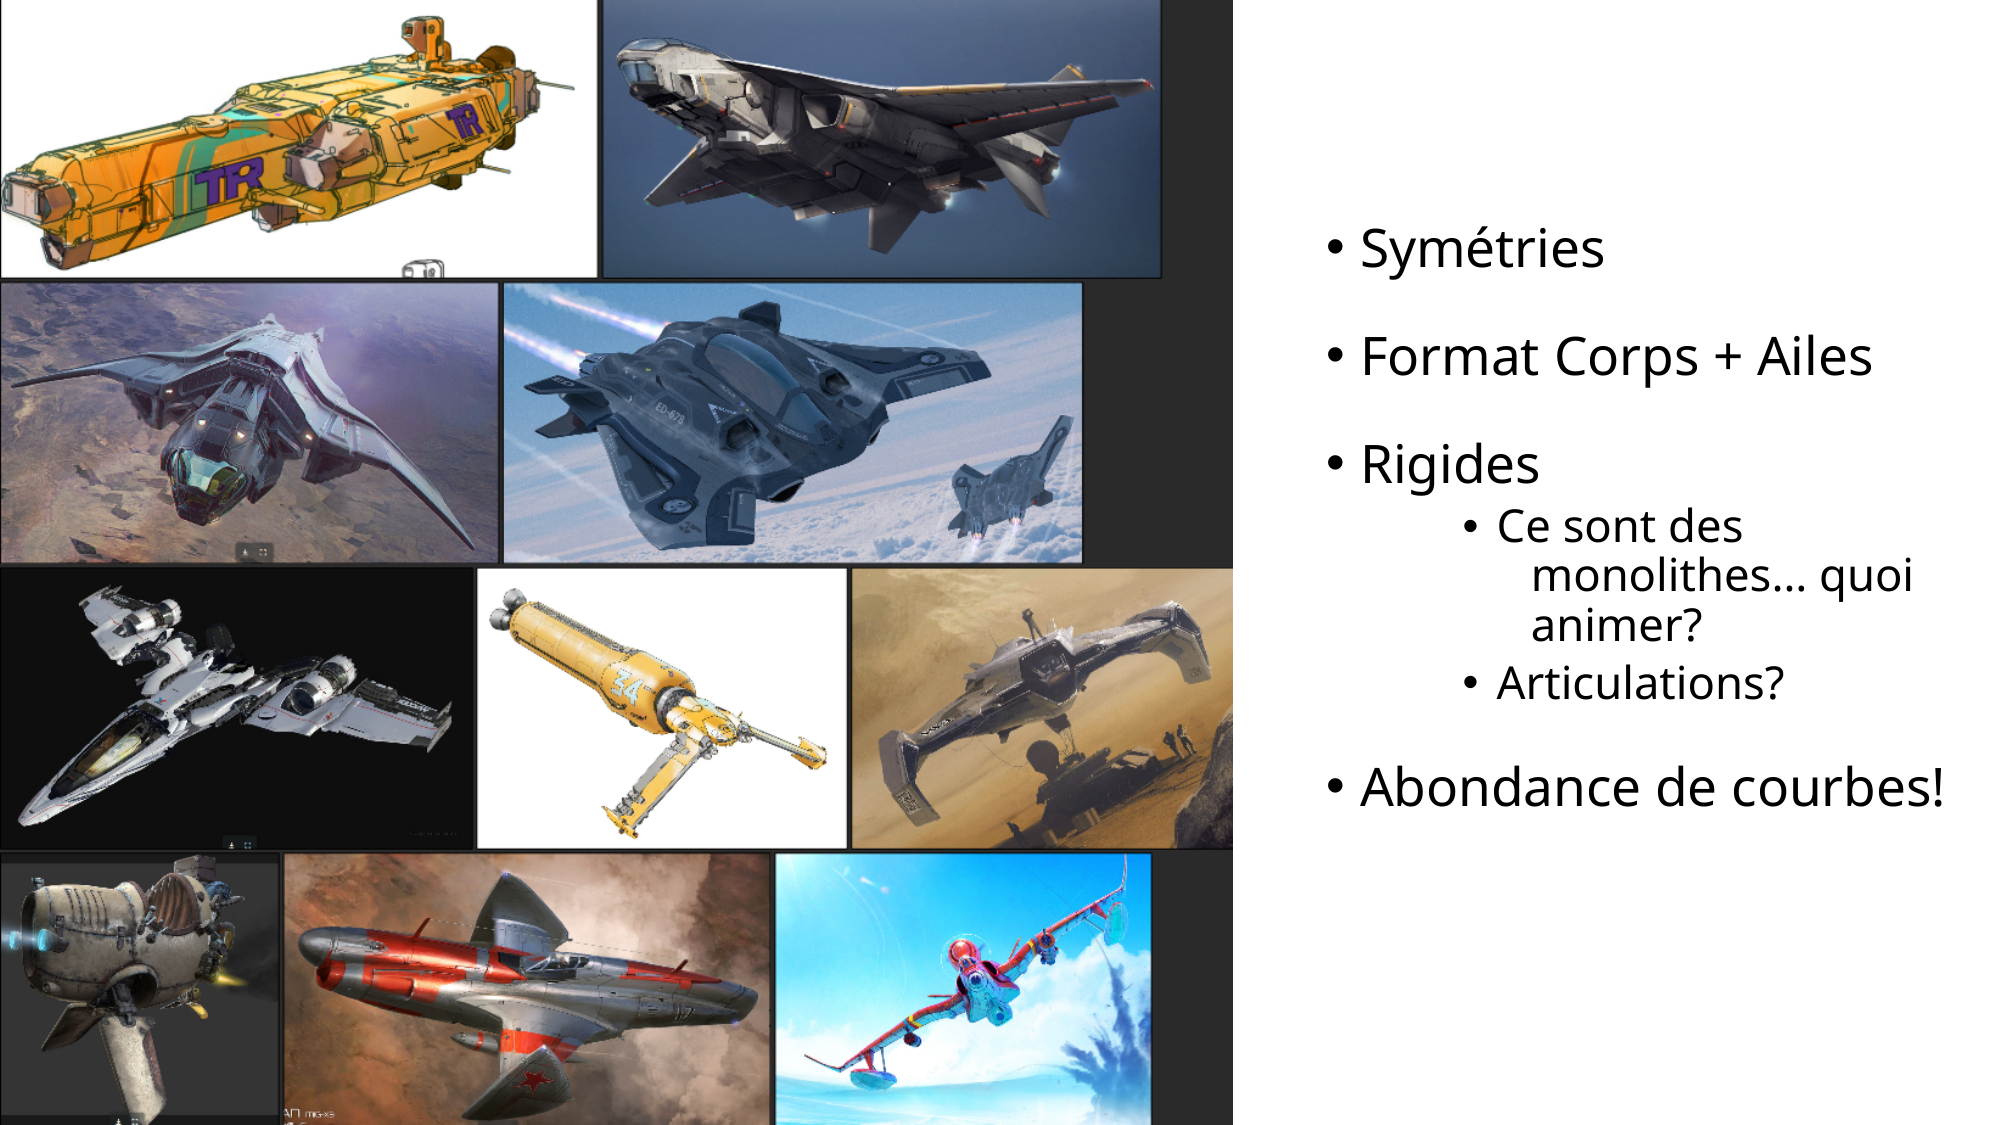

# Symétries
Format Corps + Ailes
Rigides
Ce sont des monolithes… quoi animer?
Articulations?
Abondance de courbes!